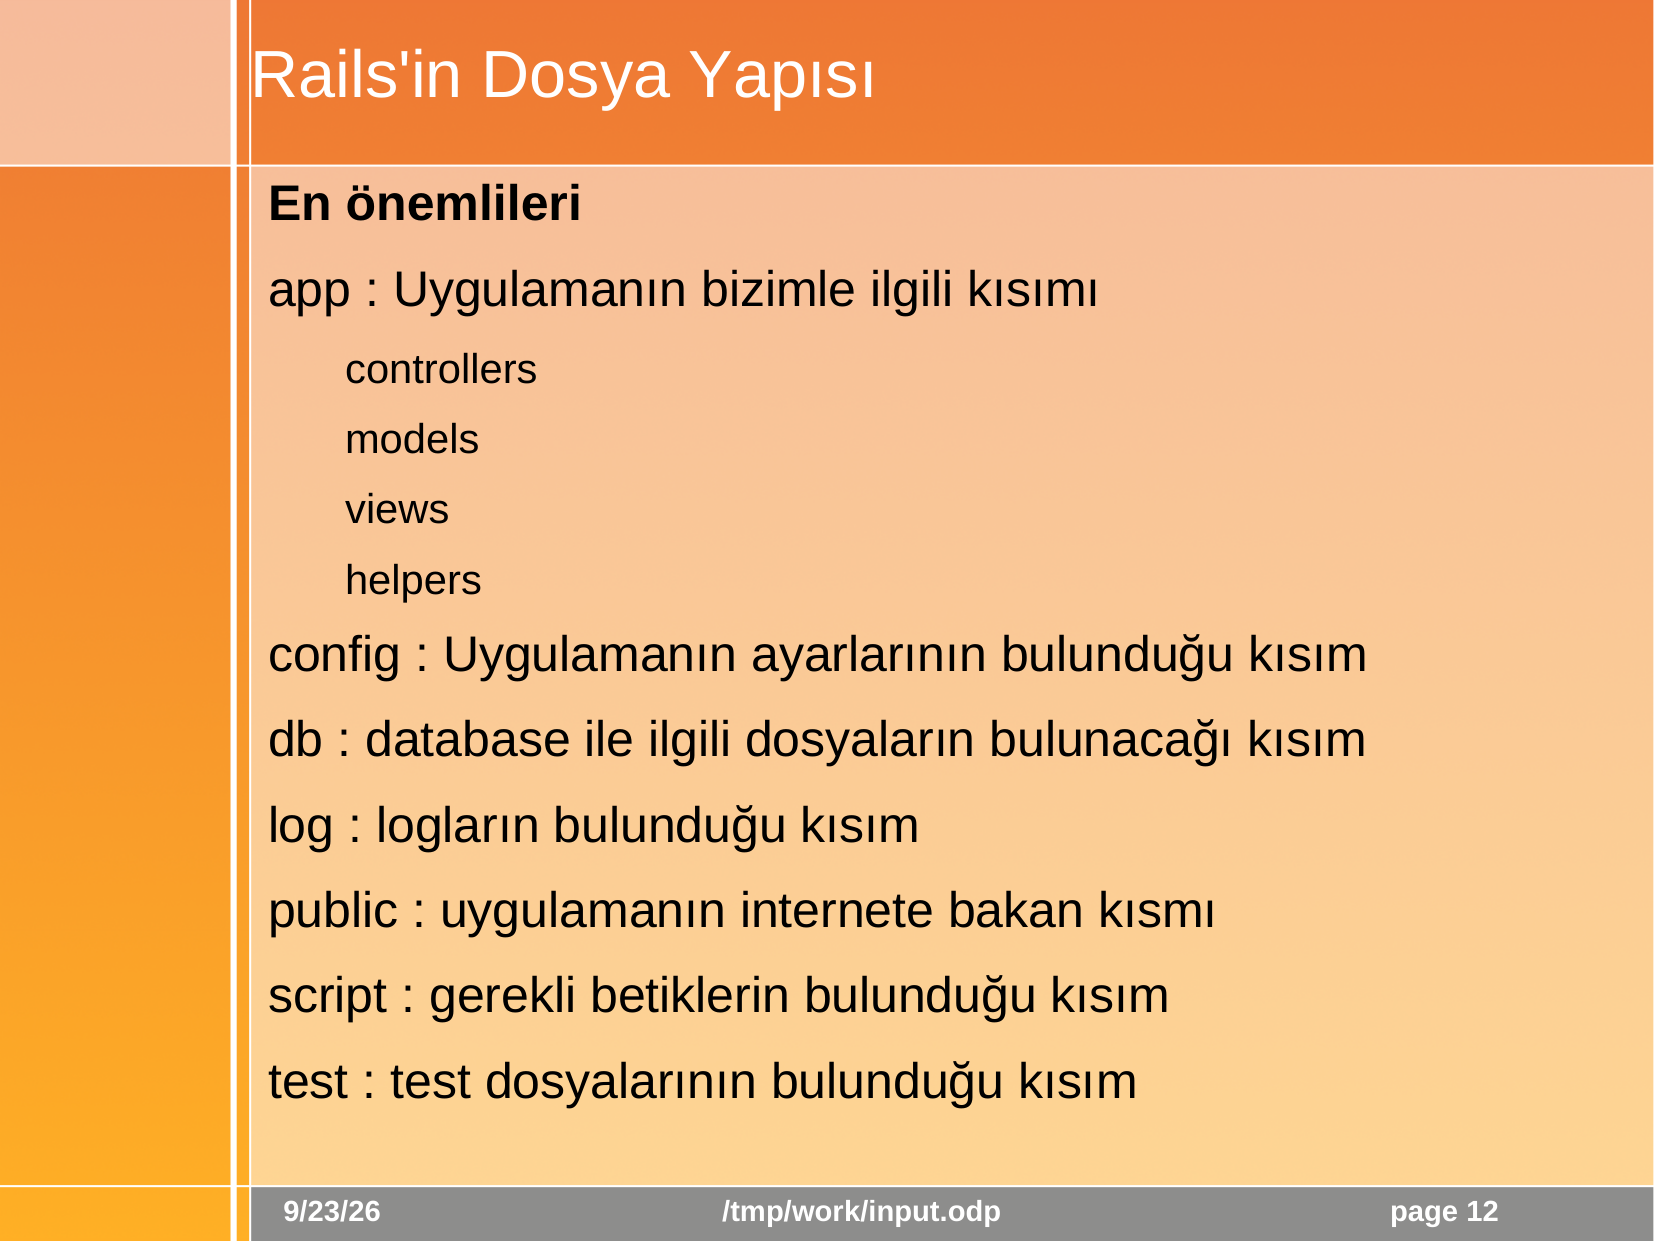

# Rails'in Dosya Yapısı
En önemlileri
app : Uygulamanın bizimle ilgili kısımı
controllers
models
views
helpers
config : Uygulamanın ayarlarının bulunduğu kısım
db : database ile ilgili dosyaların bulunacağı kısım
log : logların bulunduğu kısım
public : uygulamanın internete bakan kısmı
script : gerekli betiklerin bulunduğu kısım
test : test dosyalarının bulunduğu kısım